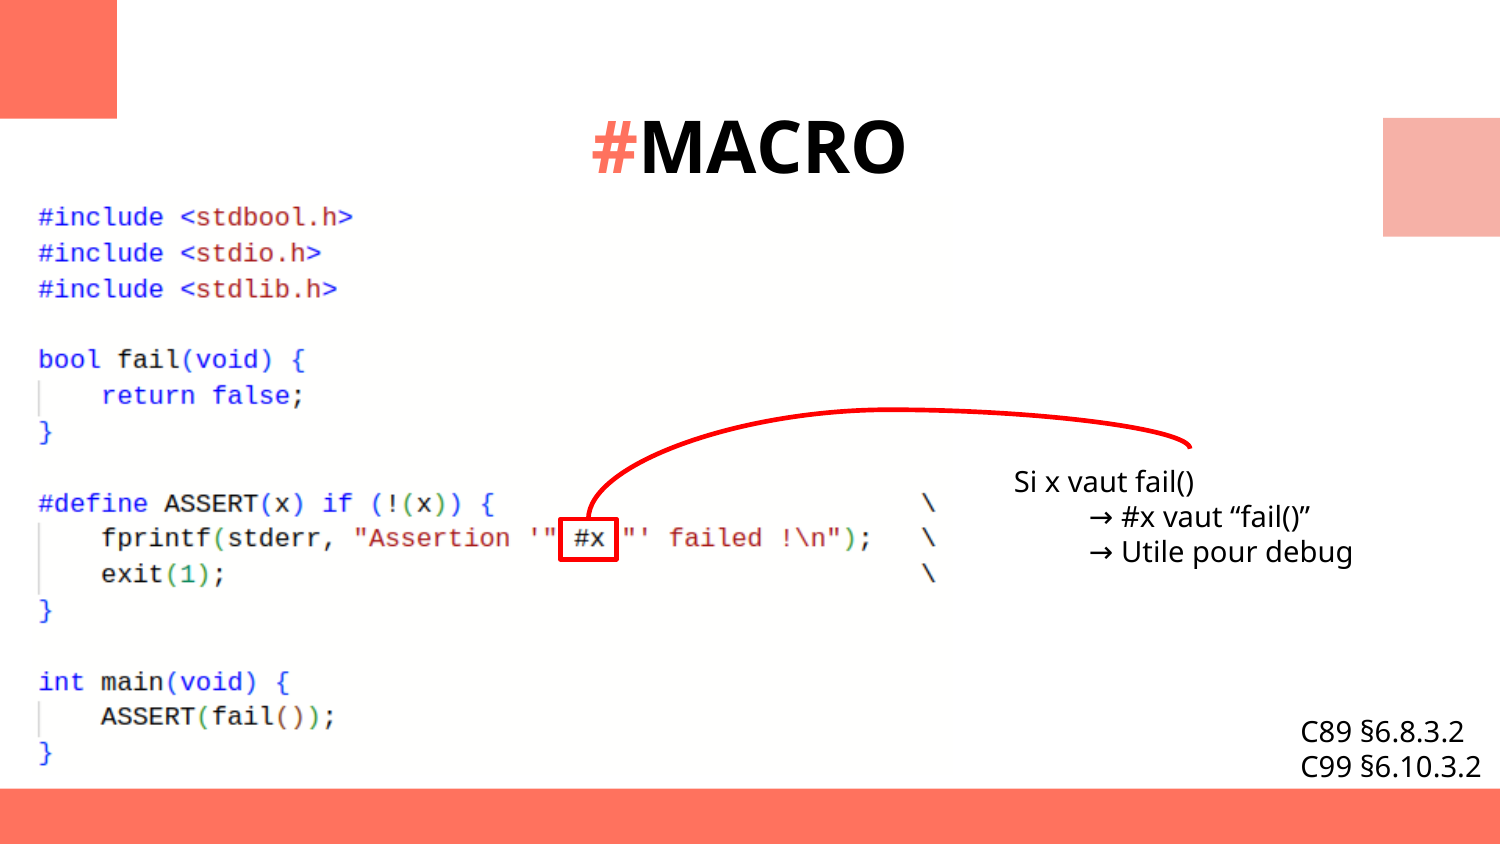

# #MACRO
Si x vaut fail()
→ #x vaut “fail()”
→ Utile pour debug
C89 §6.8.3.2
C99 §6.10.3.2